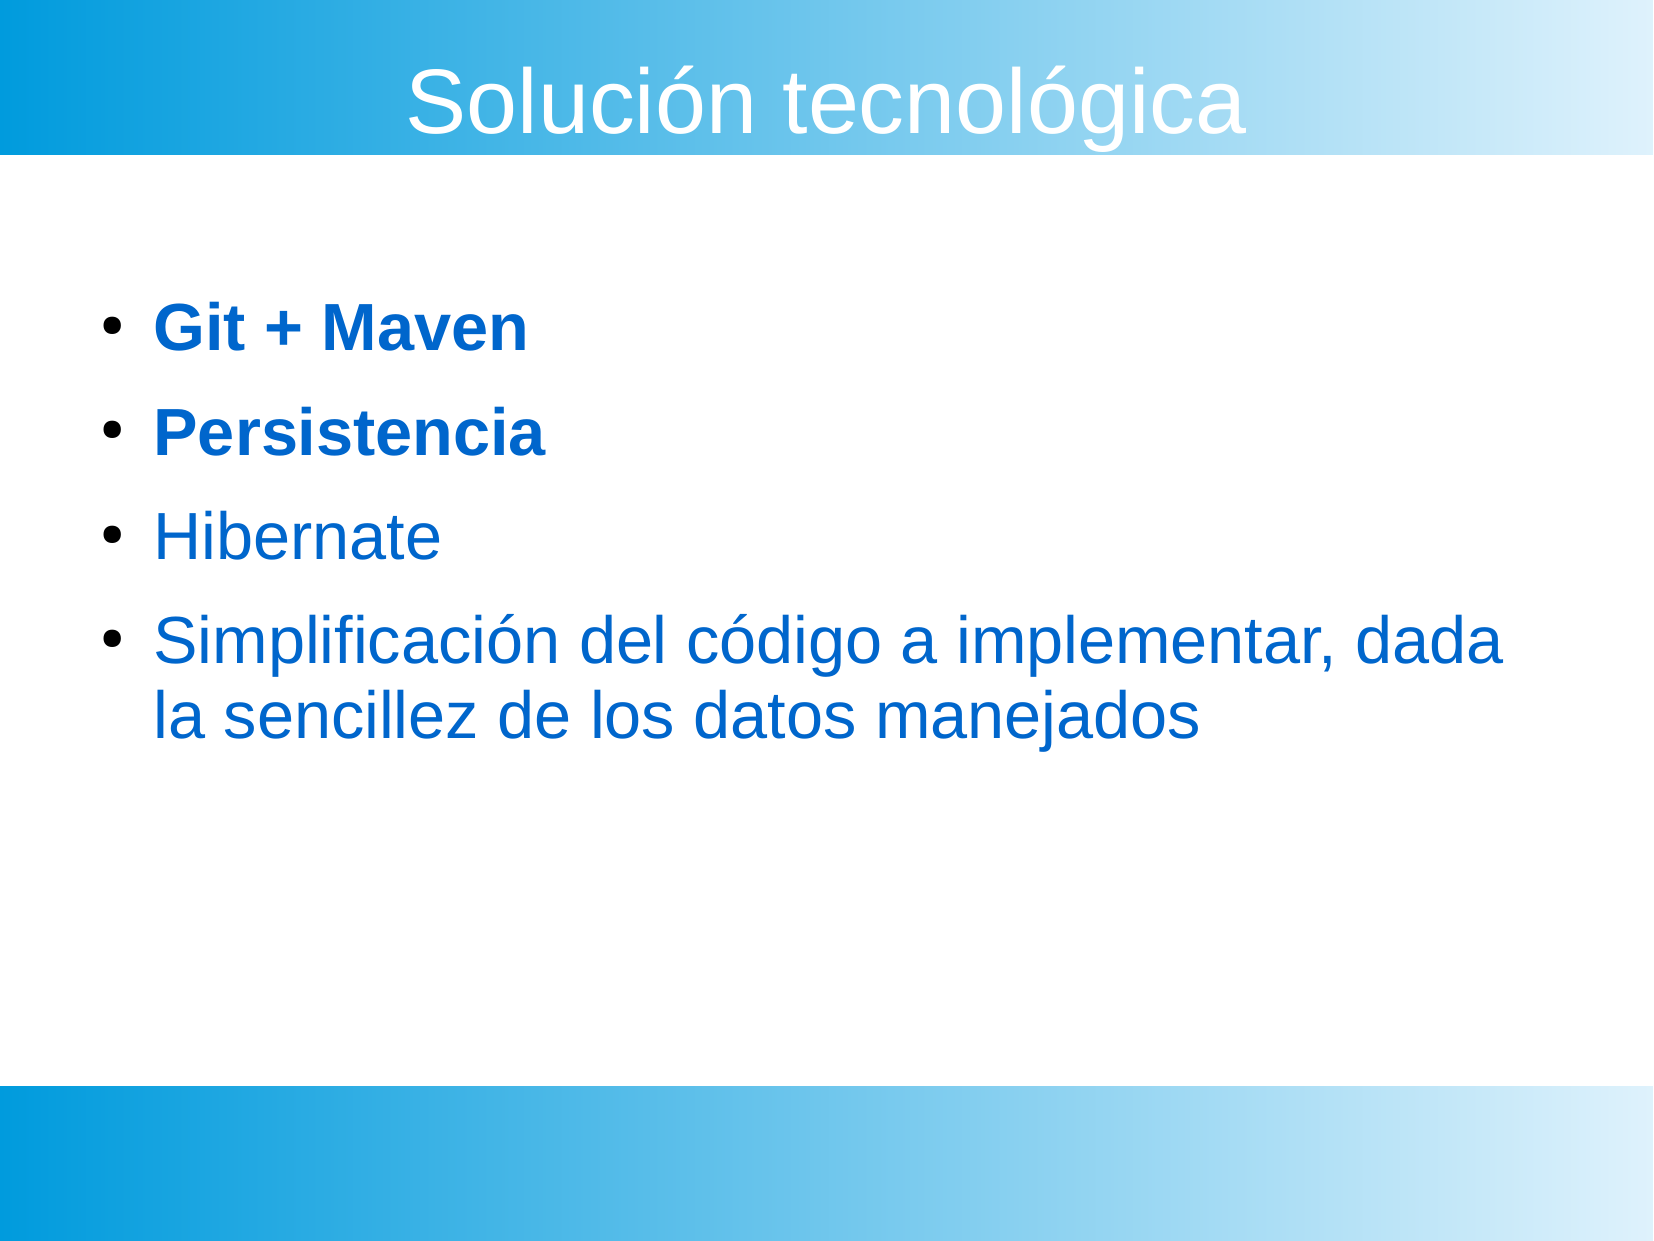

# Solución tecnológica
Git + Maven
Persistencia
Hibernate
Simplificación del código a implementar, dada la sencillez de los datos manejados